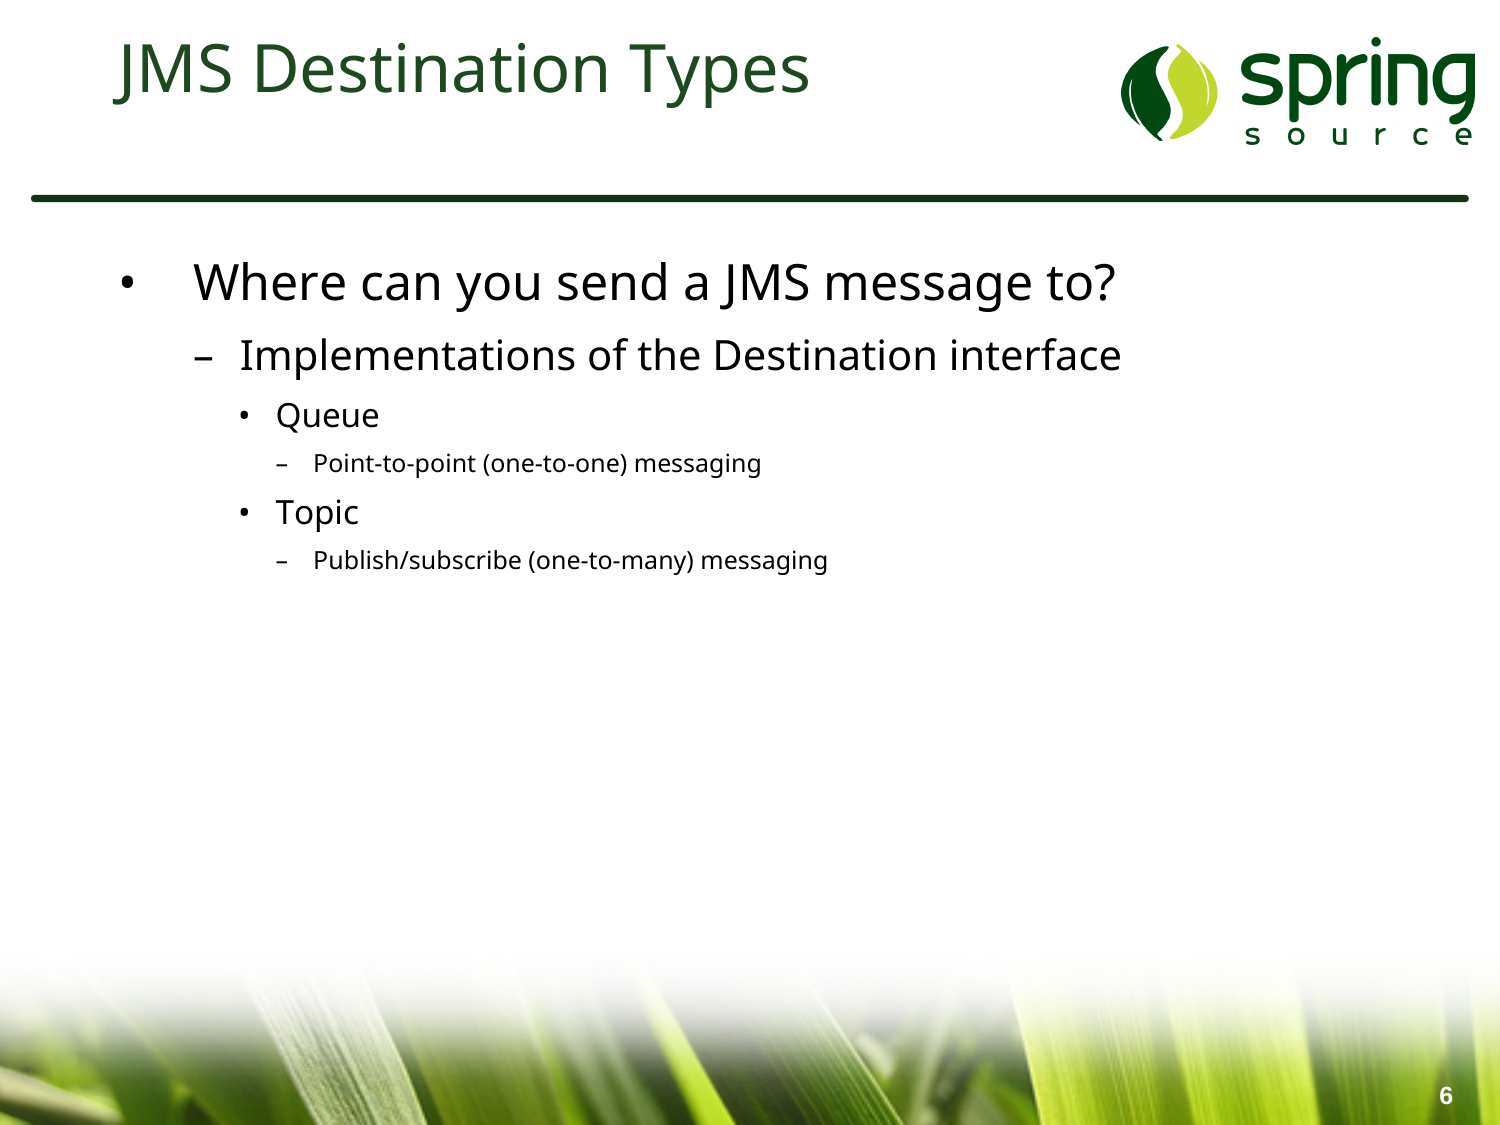

JMS Destination Types
# Where can you send a JMS message to?
Implementations of the Destination interface
Queue
Point-to-point (one-to-one) messaging
Topic
Publish/subscribe (one-to-many) messaging